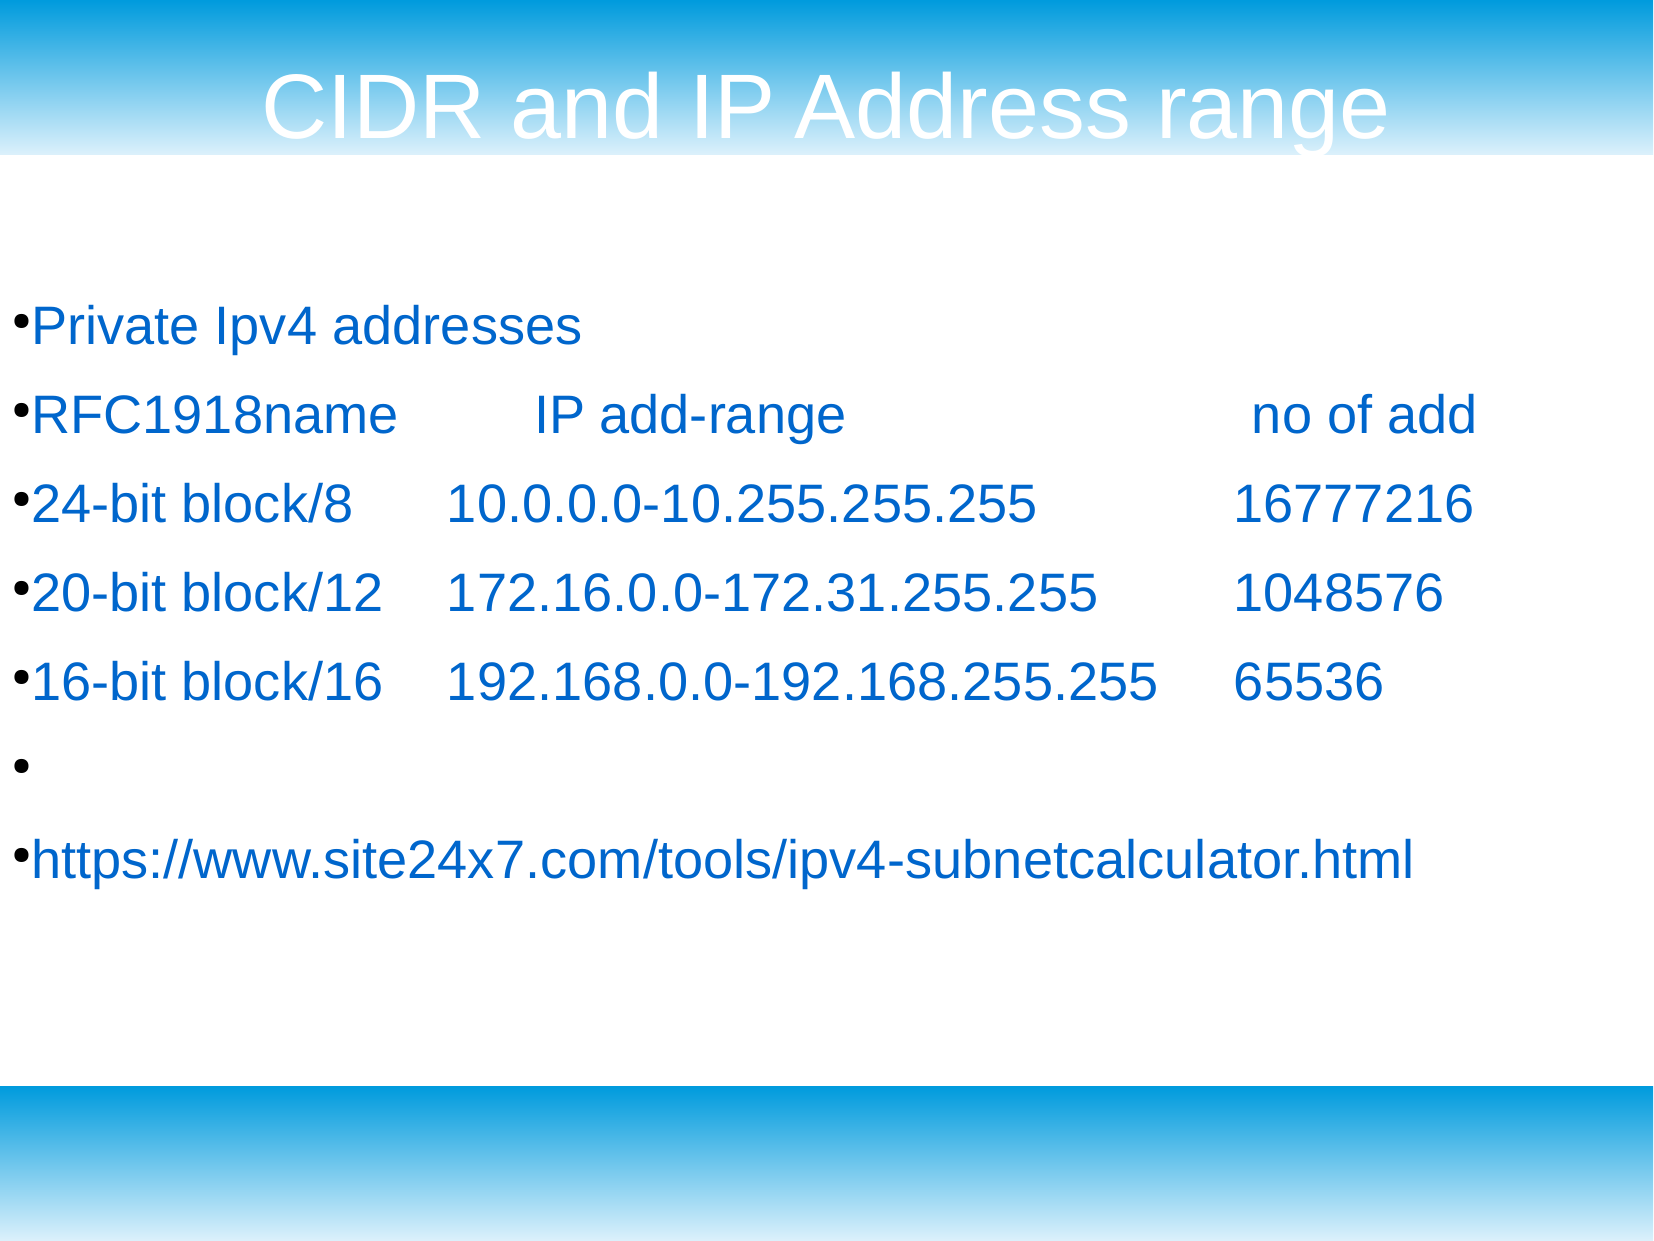

# CIDR and IP Address range
Private Ipv4 addresses
RFC1918name IP add-range no of add
24-bit block/8	 10.0.0.0-10.255.255.255 16777216
20-bit block/12	 172.16.0.0-172.31.255.255 1048576
16-bit block/16	 192.168.0.0-192.168.255.255 65536
https://www.site24x7.com/tools/ipv4-subnetcalculator.html